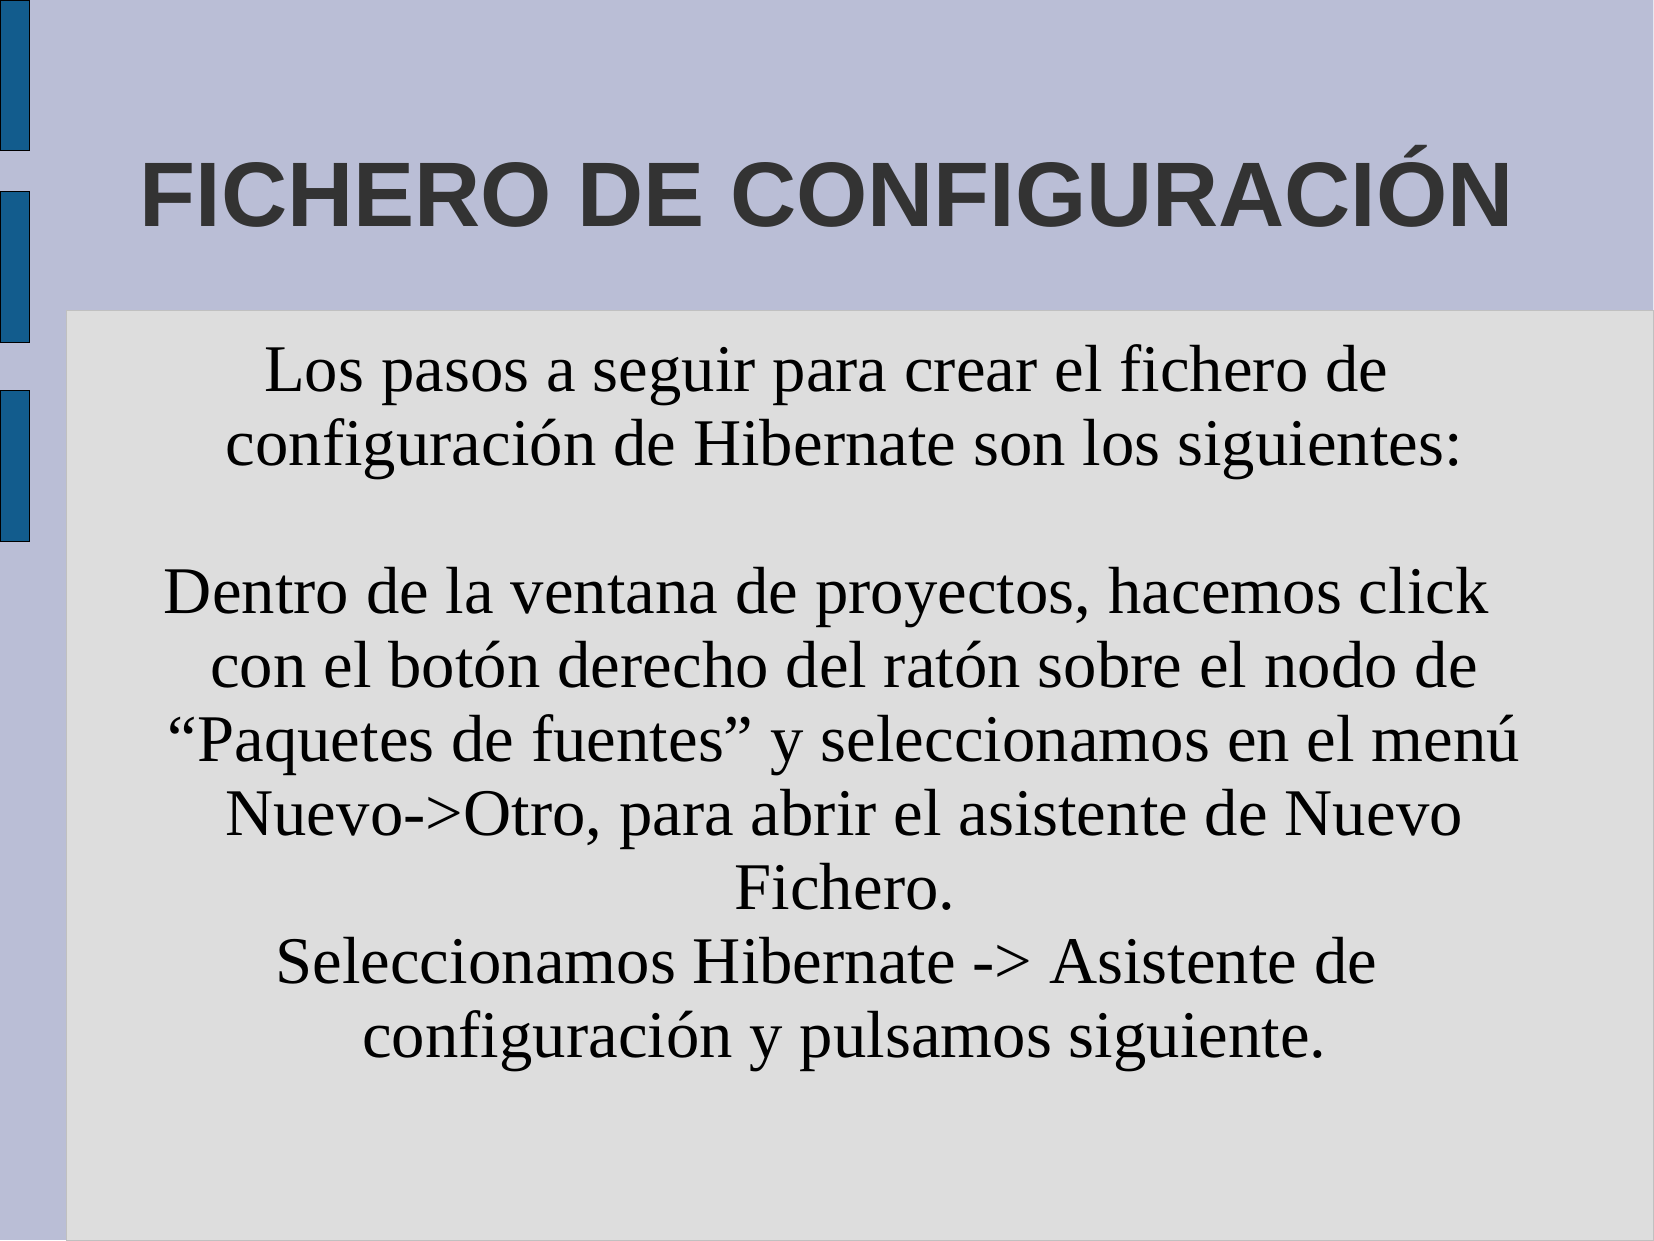

# FICHERO DE CONFIGURACIÓN
Los pasos a seguir para crear el fichero de configuración de Hibernate son los siguientes:
Dentro de la ventana de proyectos, hacemos click con el botón derecho del ratón sobre el nodo de “Paquetes de fuentes” y seleccionamos en el menú Nuevo->Otro, para abrir el asistente de Nuevo Fichero.
Seleccionamos Hibernate -> Asistente de configuración y pulsamos siguiente.